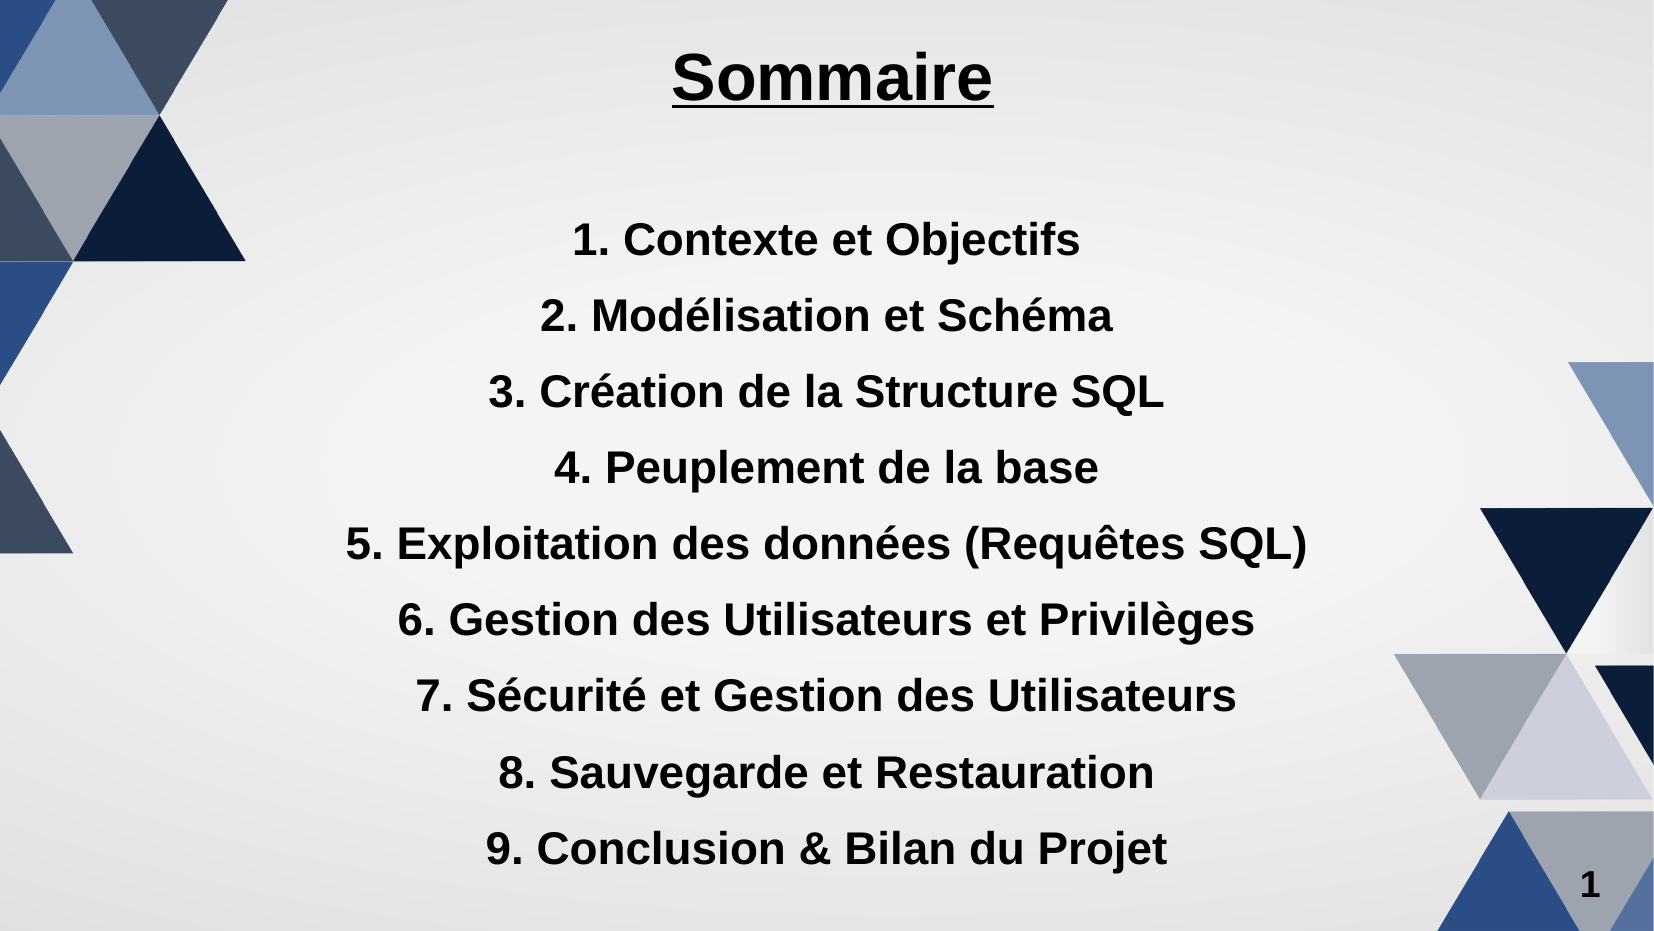

# Sommaire
1. Contexte et Objectifs
2. Modélisation et Schéma
3. Création de la Structure SQL
4. Peuplement de la base
5. Exploitation des données (Requêtes SQL)
6. Gestion des Utilisateurs et Privilèges
7. Sécurité et Gestion des Utilisateurs
8. Sauvegarde et Restauration
9. Conclusion & Bilan du Projet
1